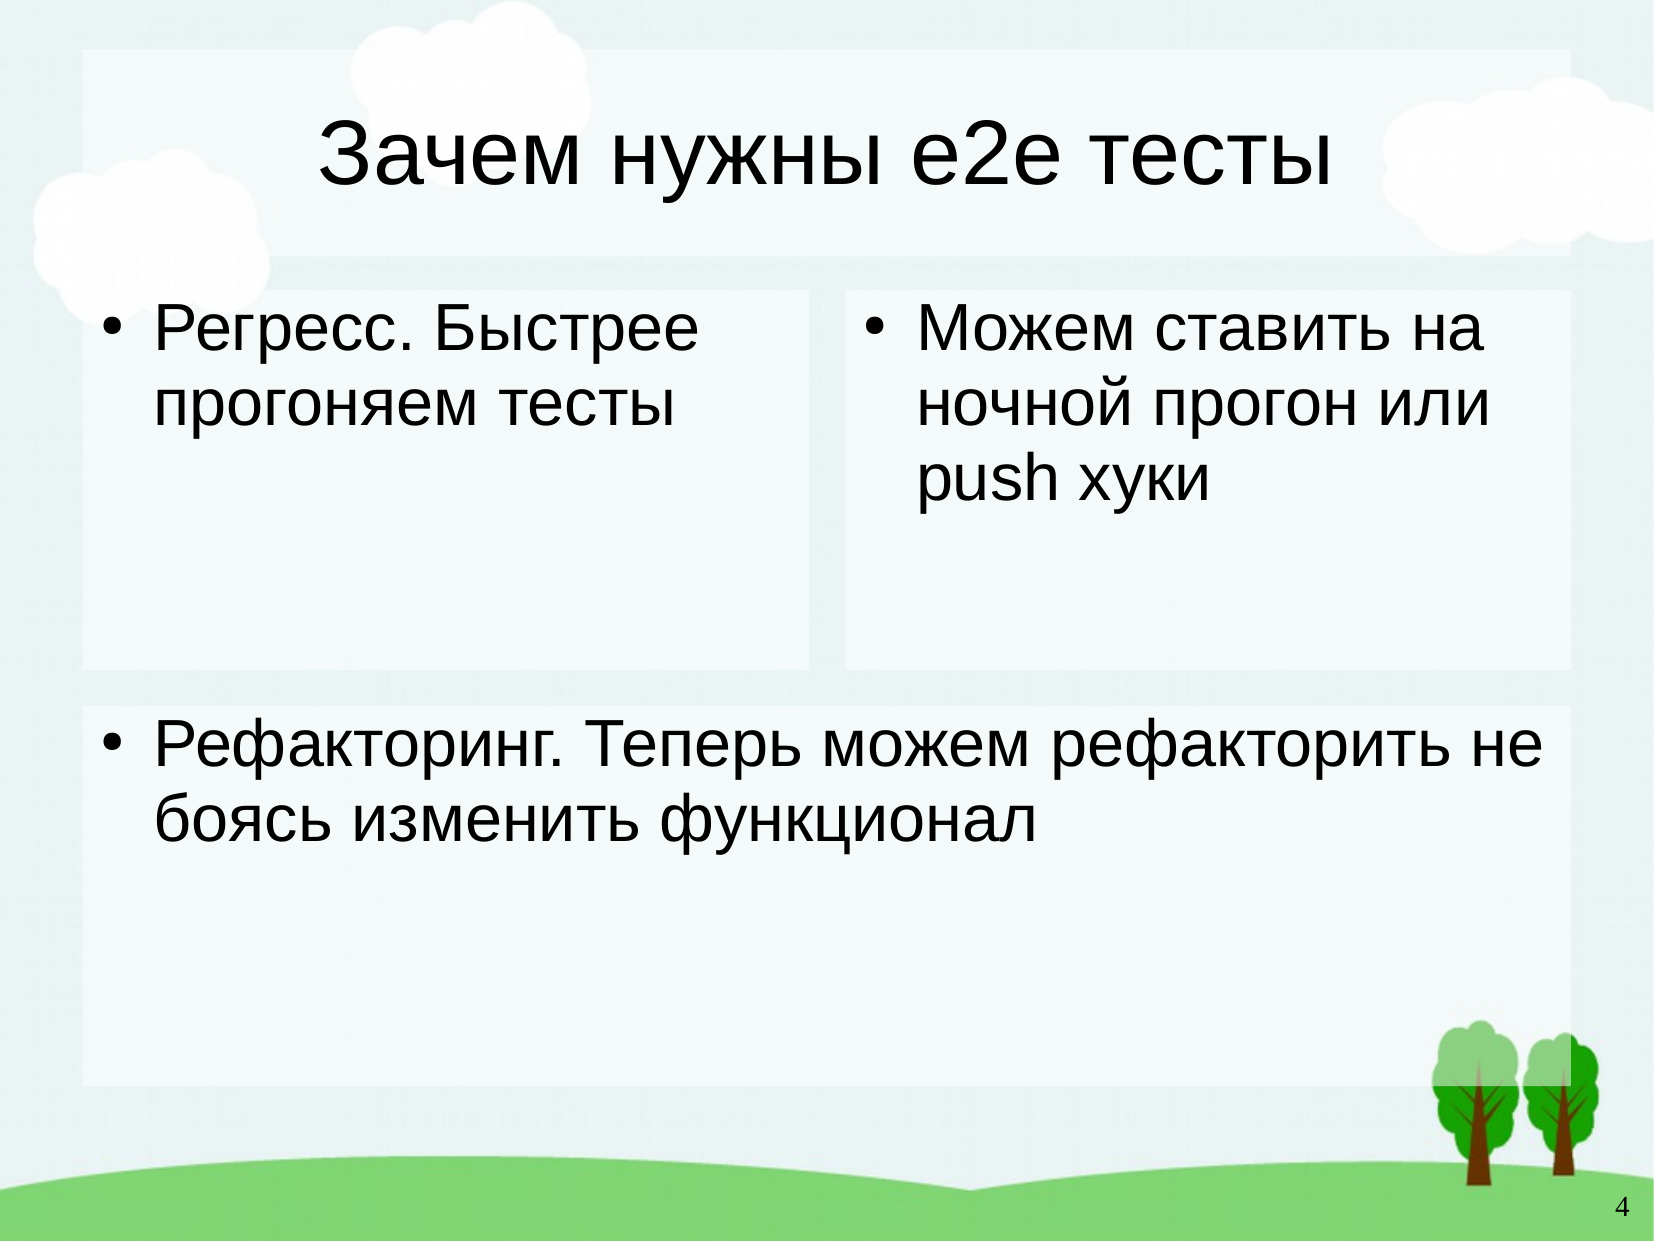

# Зачем нужны е2е тесты
Регресс. Быстрее прогоняем тесты
Можем ставить на ночной прогон или push хуки
Рефакторинг. Теперь можем рефакторить не боясь изменить функционал
4